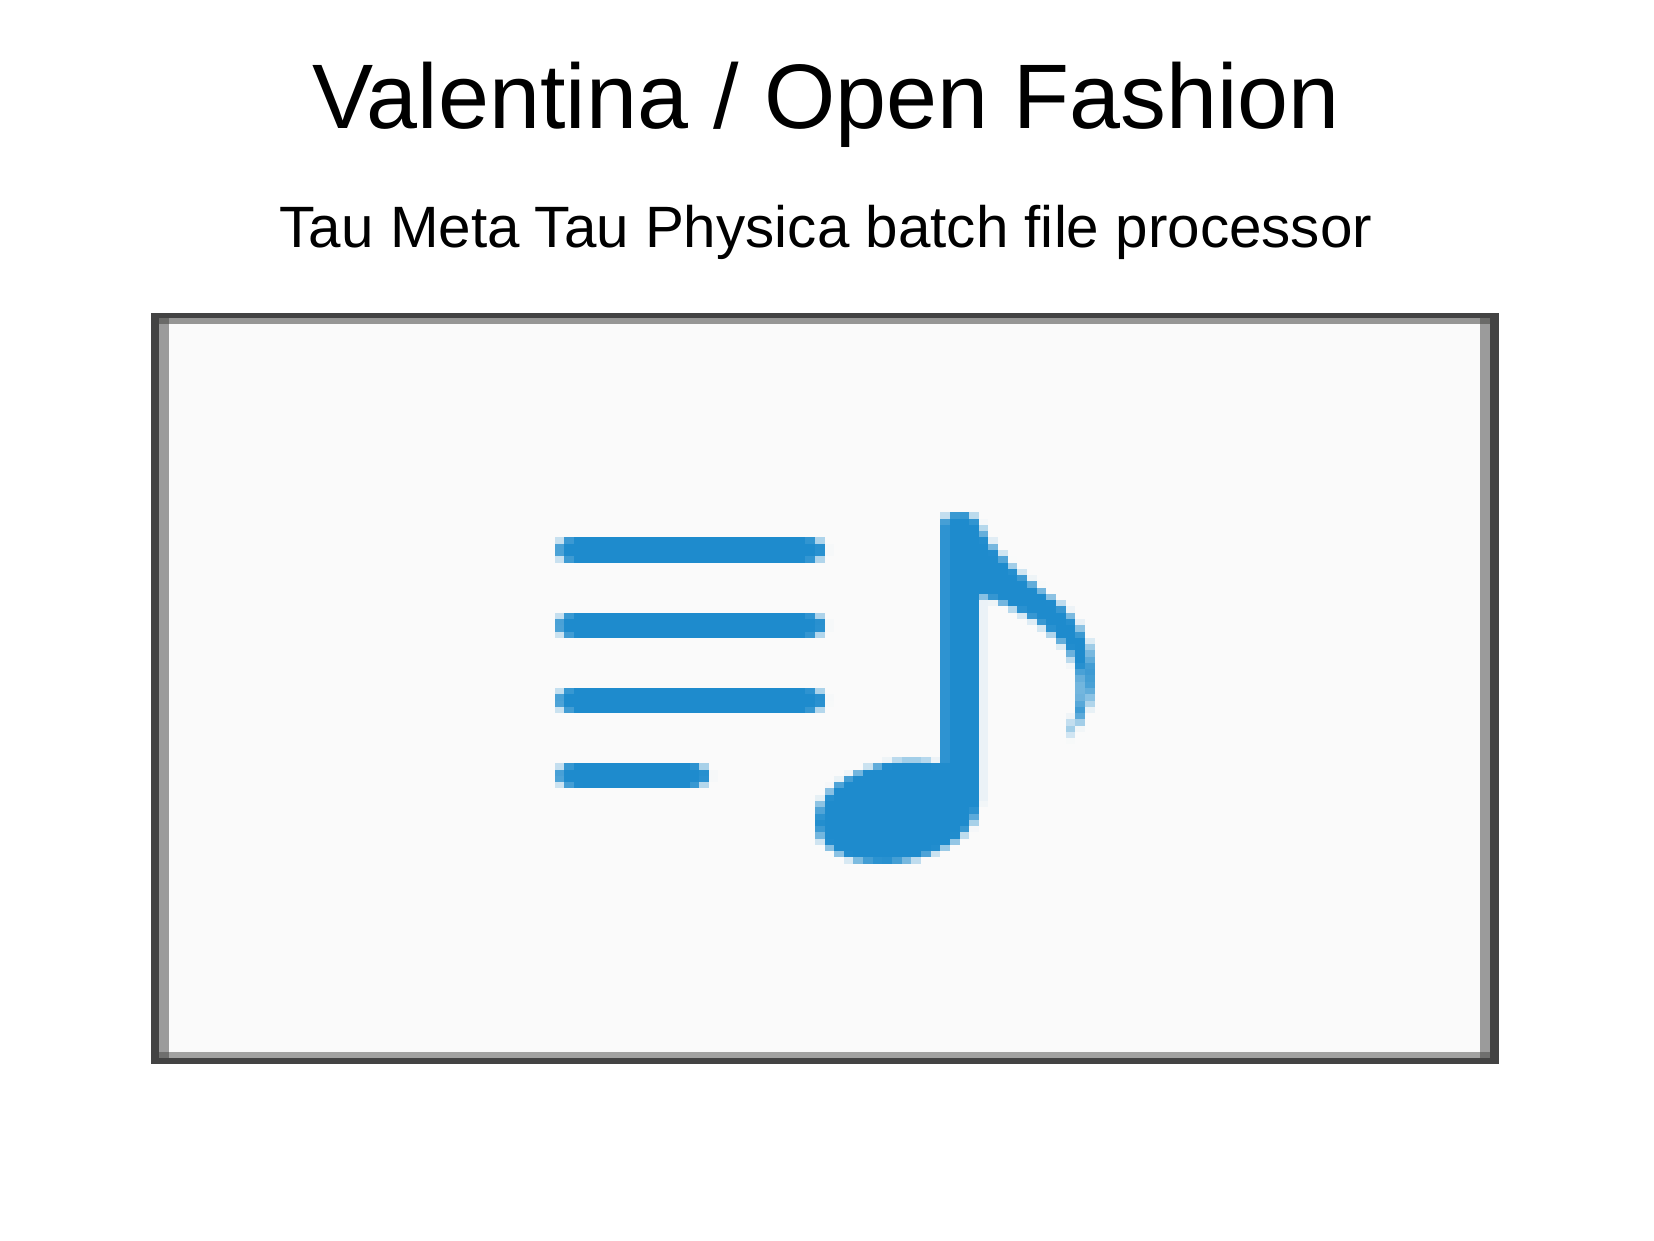

# Valentina / Open Fashion Tau Meta Tau Physica batch file processor